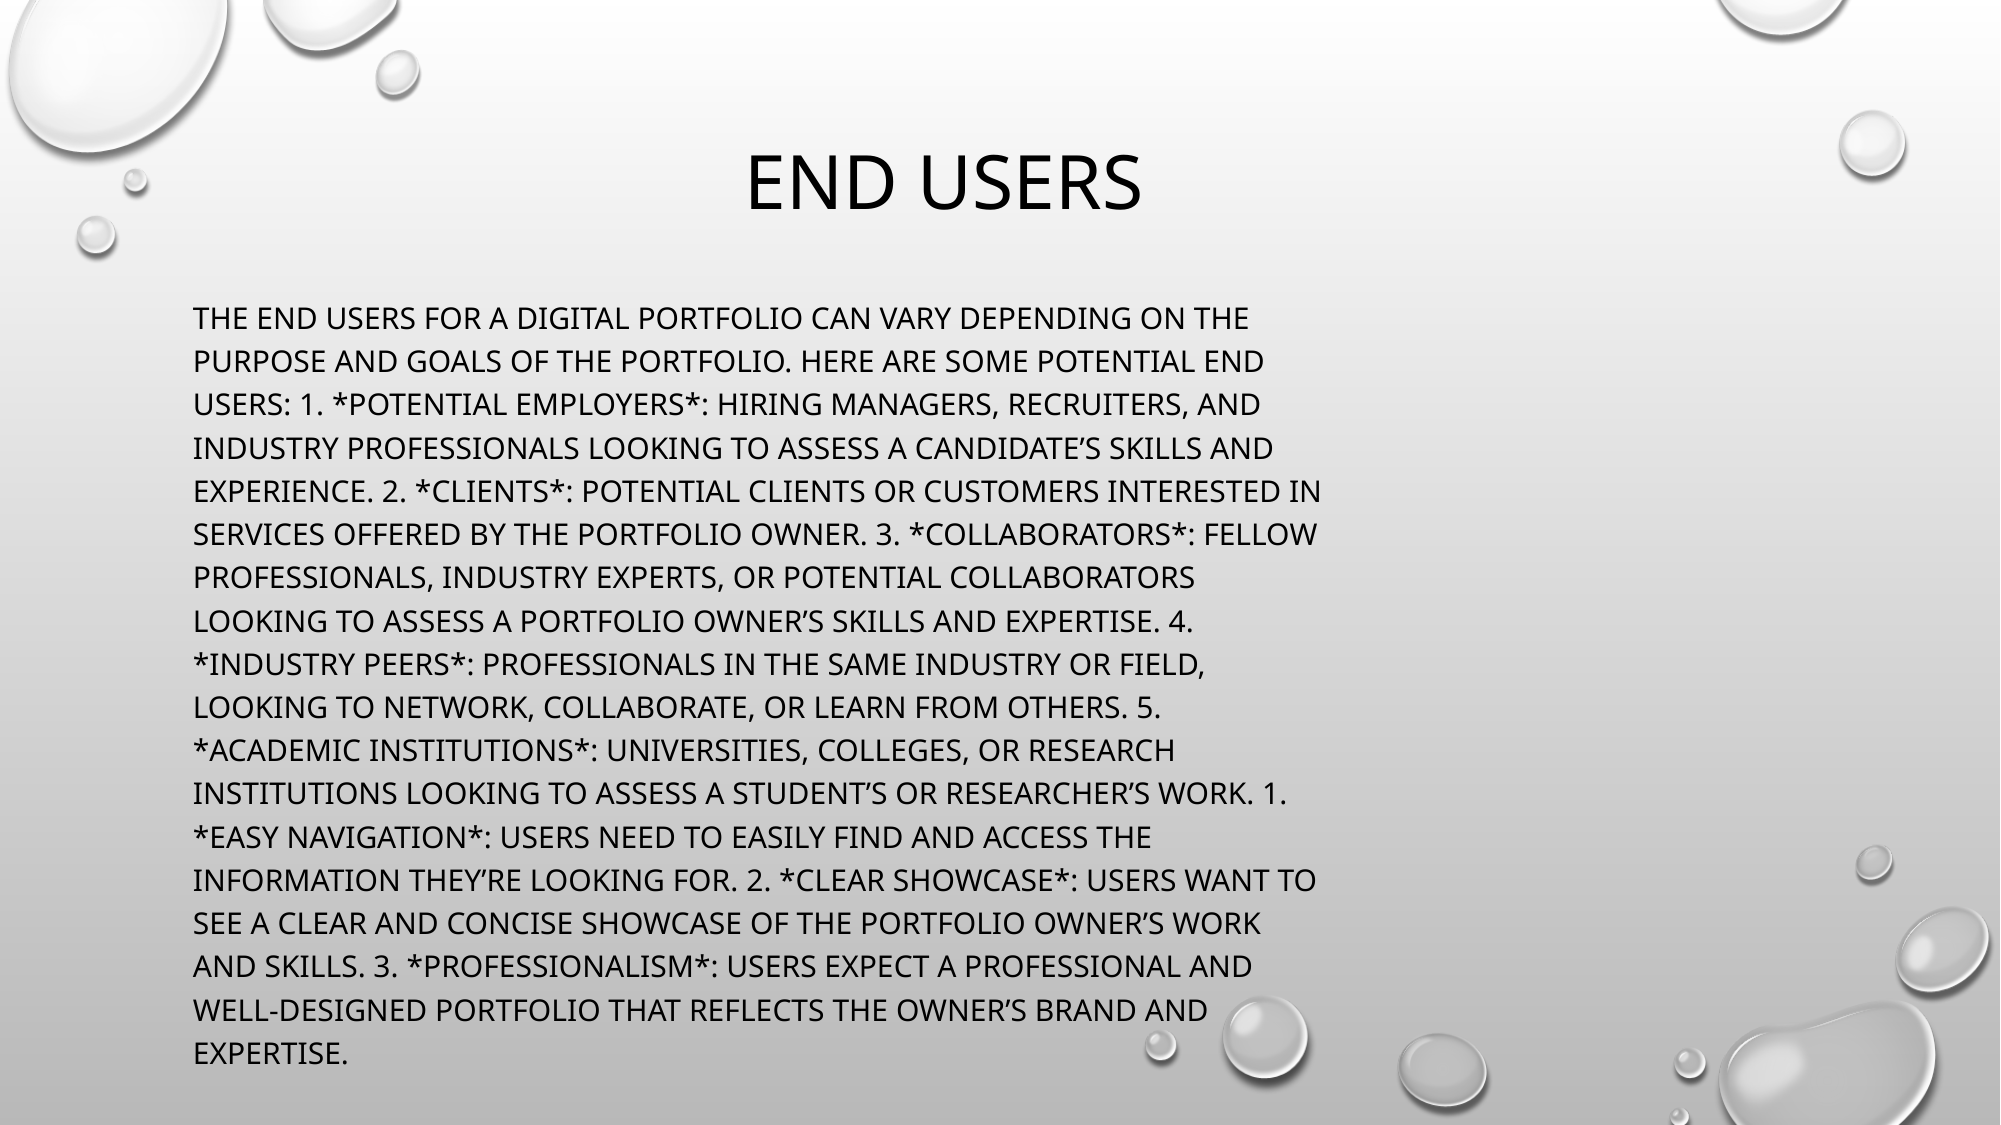

# End users
The end users for a digital portfolio can vary depending on the purpose and goals of the portfolio. Here are some potential end users: 1. *Potential Employers*: Hiring managers, recruiters, and industry professionals looking to assess a candidate’s skills and experience. 2. *Clients*: Potential clients or customers interested in services offered by the portfolio owner. 3. *Collaborators*: Fellow professionals, industry experts, or potential collaborators looking to assess a portfolio owner’s skills and expertise. 4. *Industry Peers*: Professionals in the same industry or field, looking to network, collaborate, or learn from others. 5. *Academic Institutions*: Universities, colleges, or research institutions looking to assess a student’s or researcher’s work. 1. *Easy Navigation*: Users need to easily find and access the information they’re looking for. 2. *Clear Showcase*: Users want to see a clear and concise showcase of the portfolio owner’s work and skills. 3. *Professionalism*: Users expect a professional and well-designed portfolio that reflects the owner’s brand and expertise.